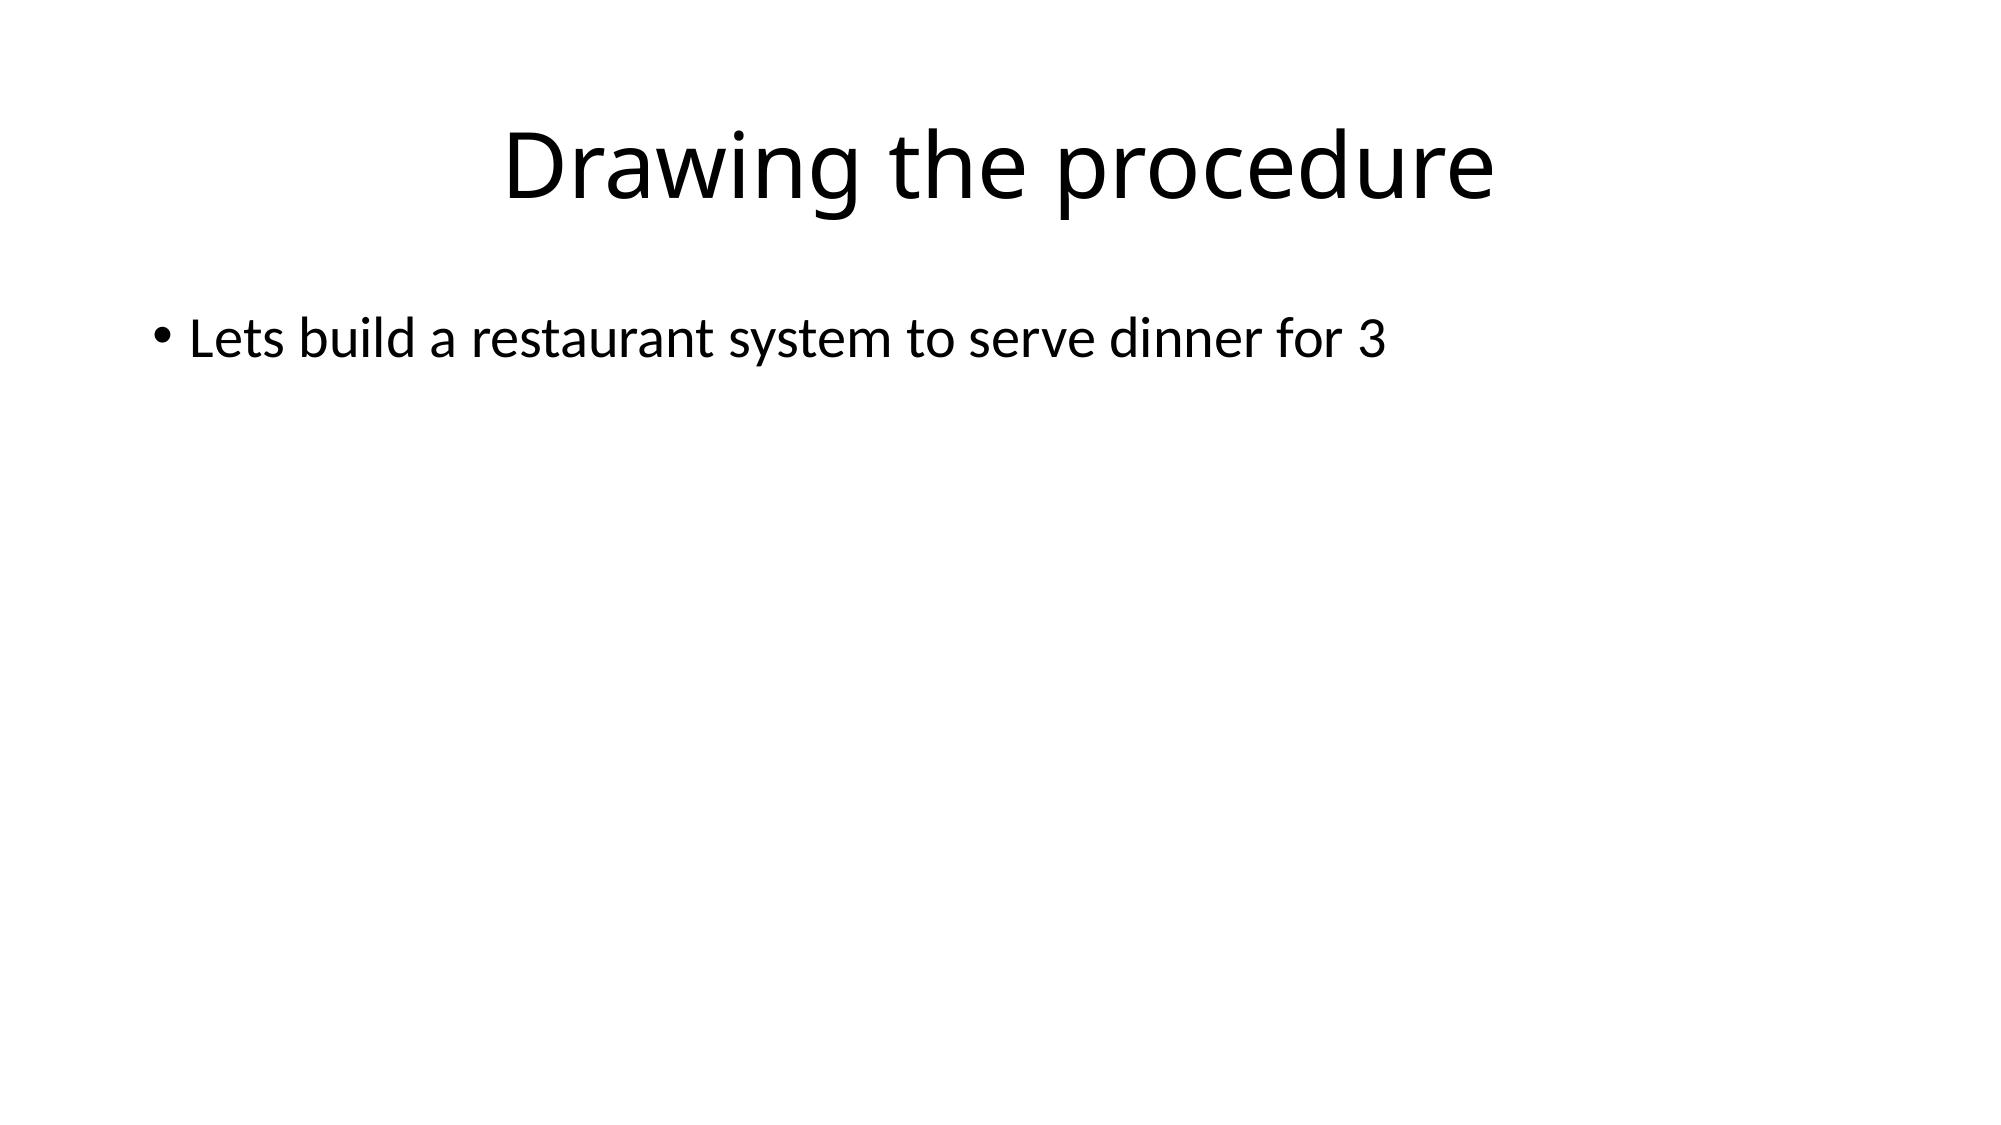

Drawing the procedure
# Lets build a restaurant system to serve dinner for 3